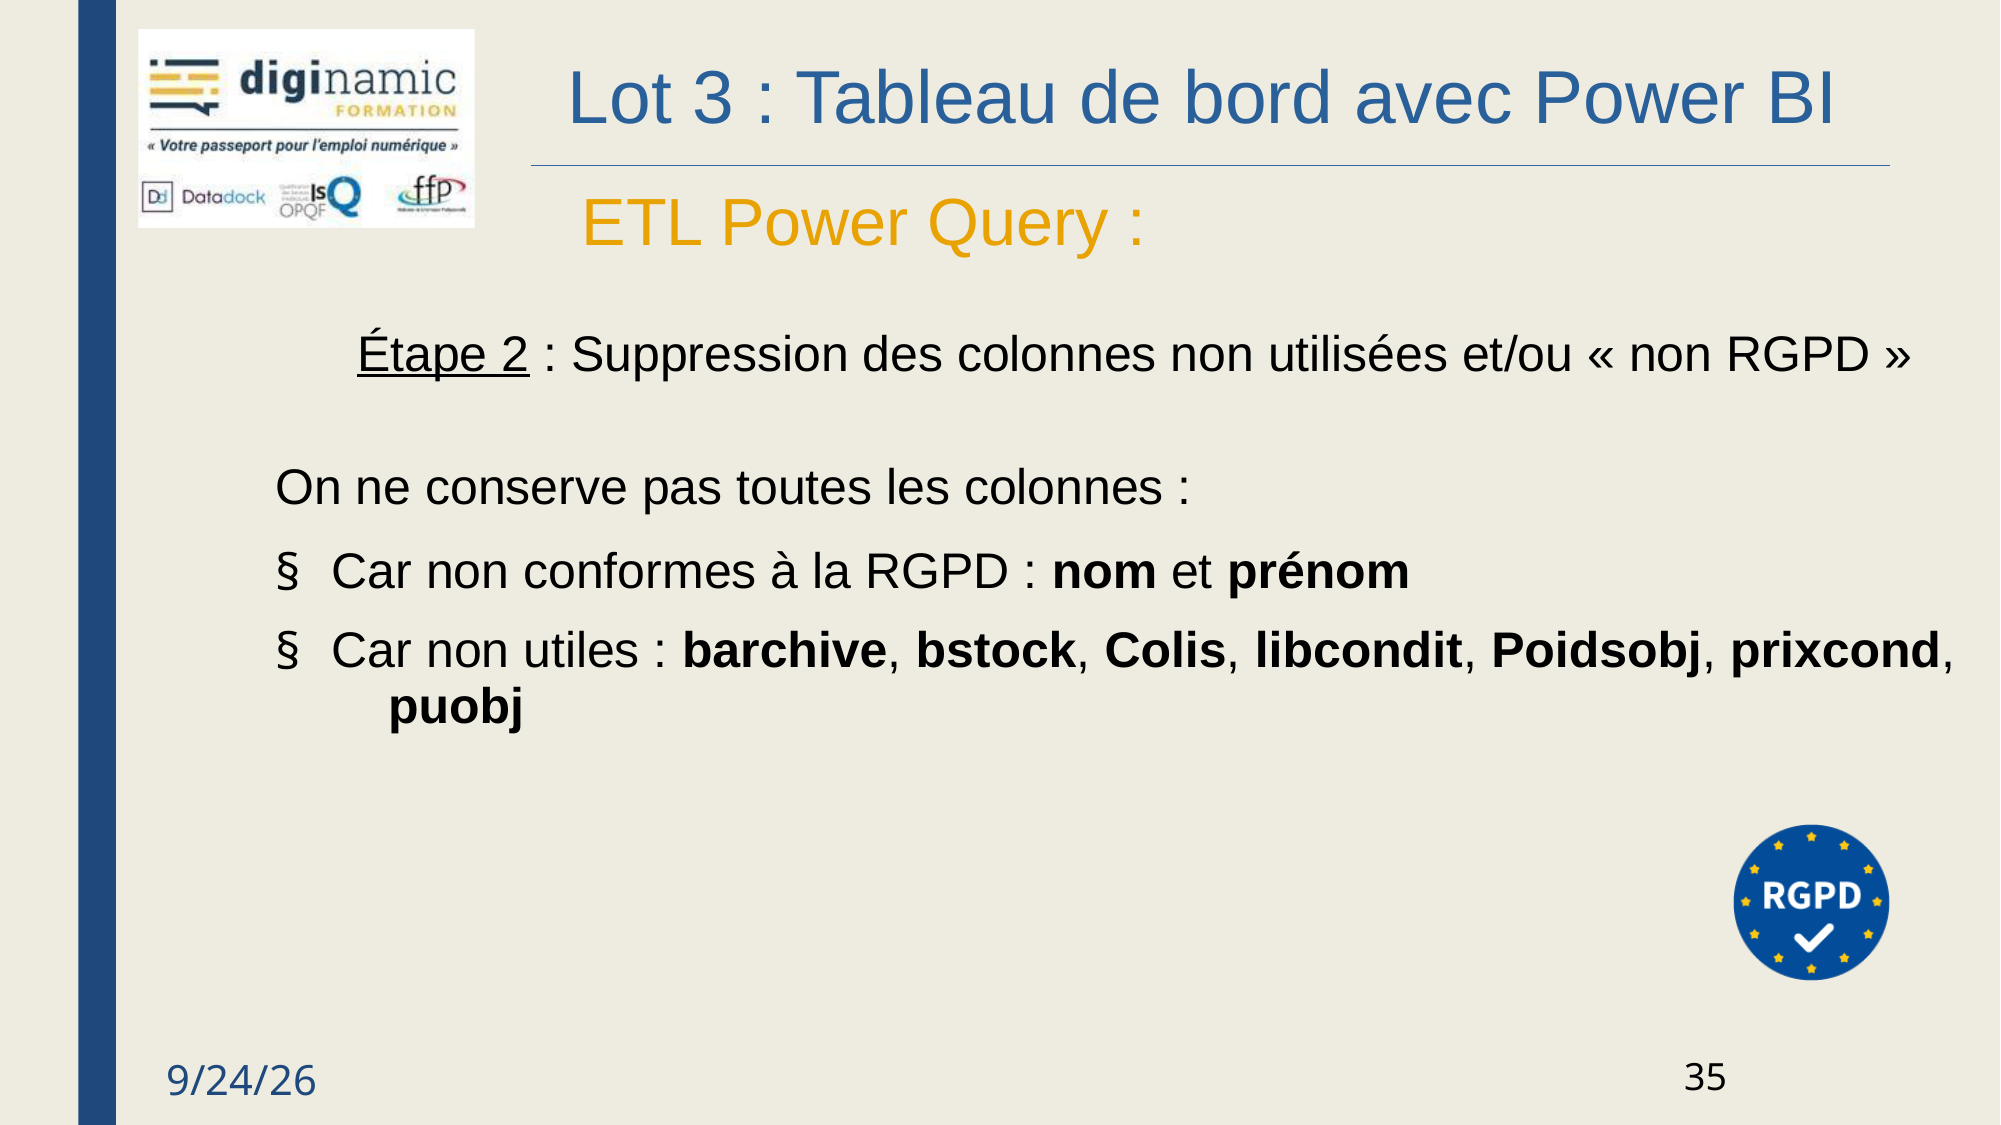

# Lot 3 : Tableau de bord avec Power BI
ETL Power Query :
Étape 2 : Suppression des colonnes non utilisées et/ou « non RGPD »
On ne conserve pas toutes les colonnes :
Car non conformes à la RGPD : nom et prénom
Car non utiles : barchive, bstock, Colis, libcondit, Poidsobj, prixcond, puobj
35